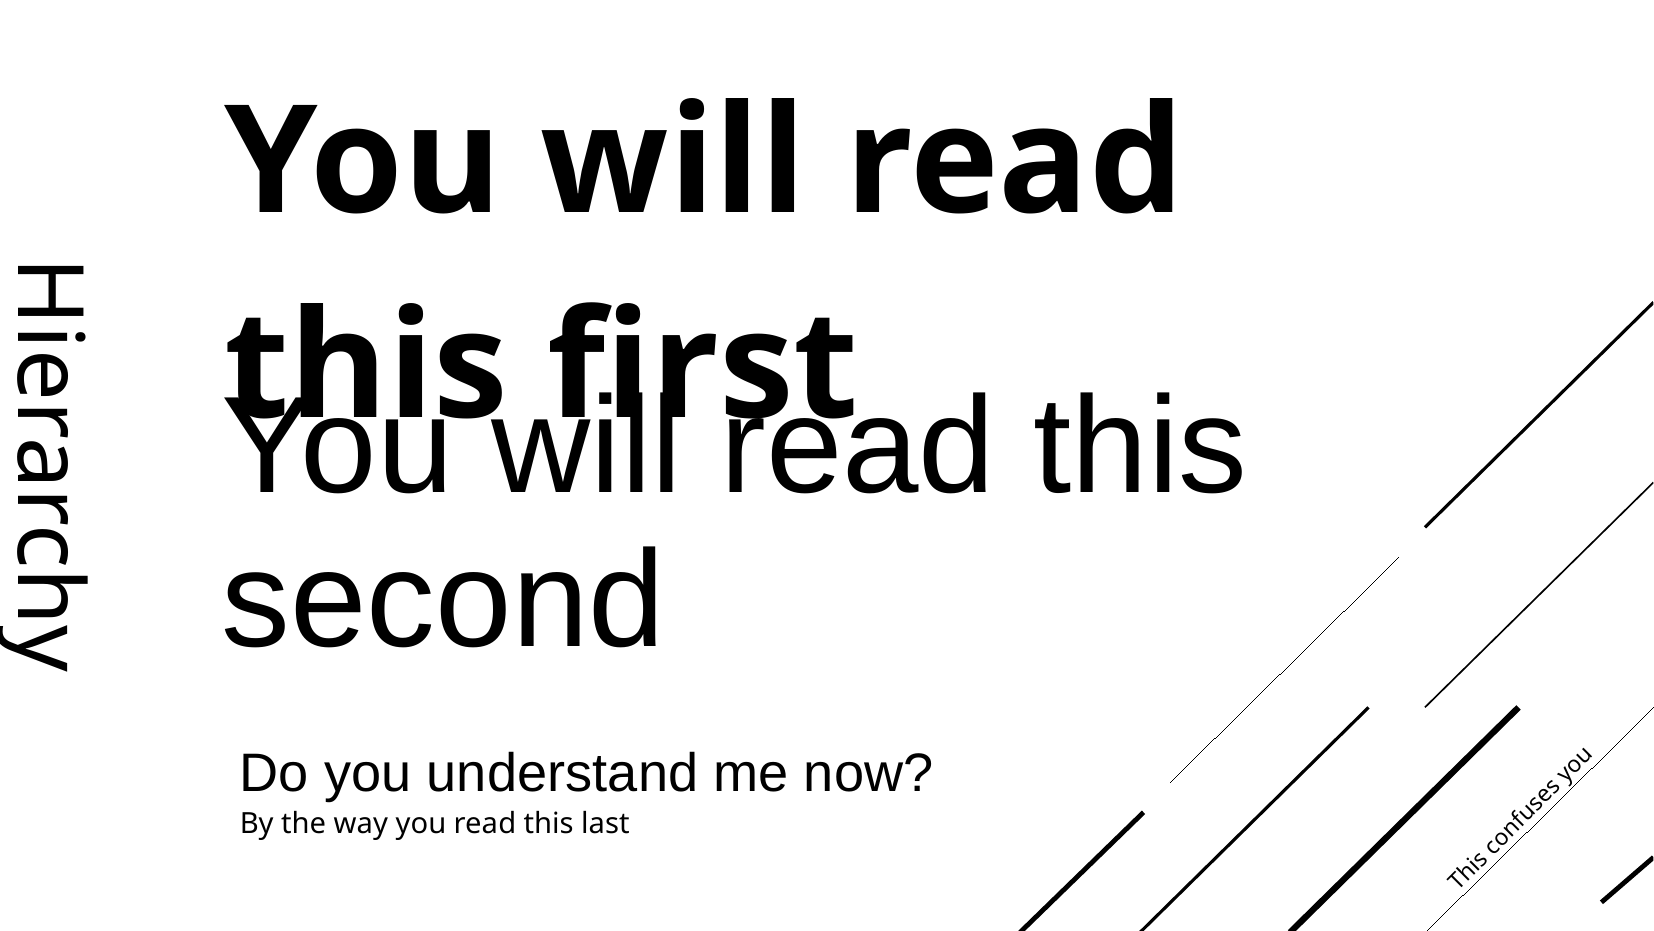

You will read this first
You will read this second
# Hierarchy
This confuses you
Do you understand me now?
By the way you read this last